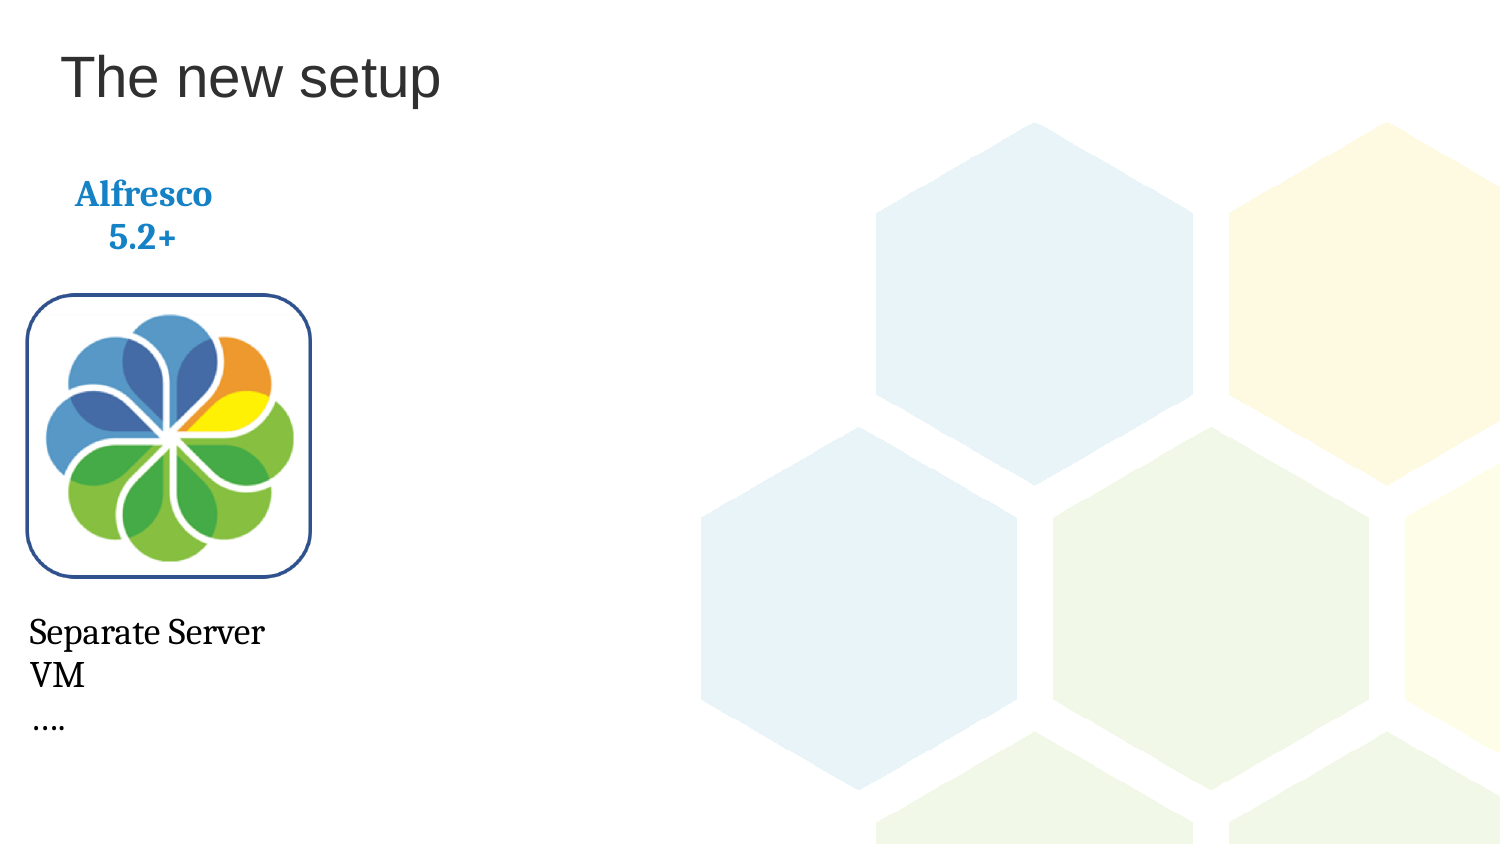

# The new setup
Alfresco
5.2+
Separate Server
VM
….